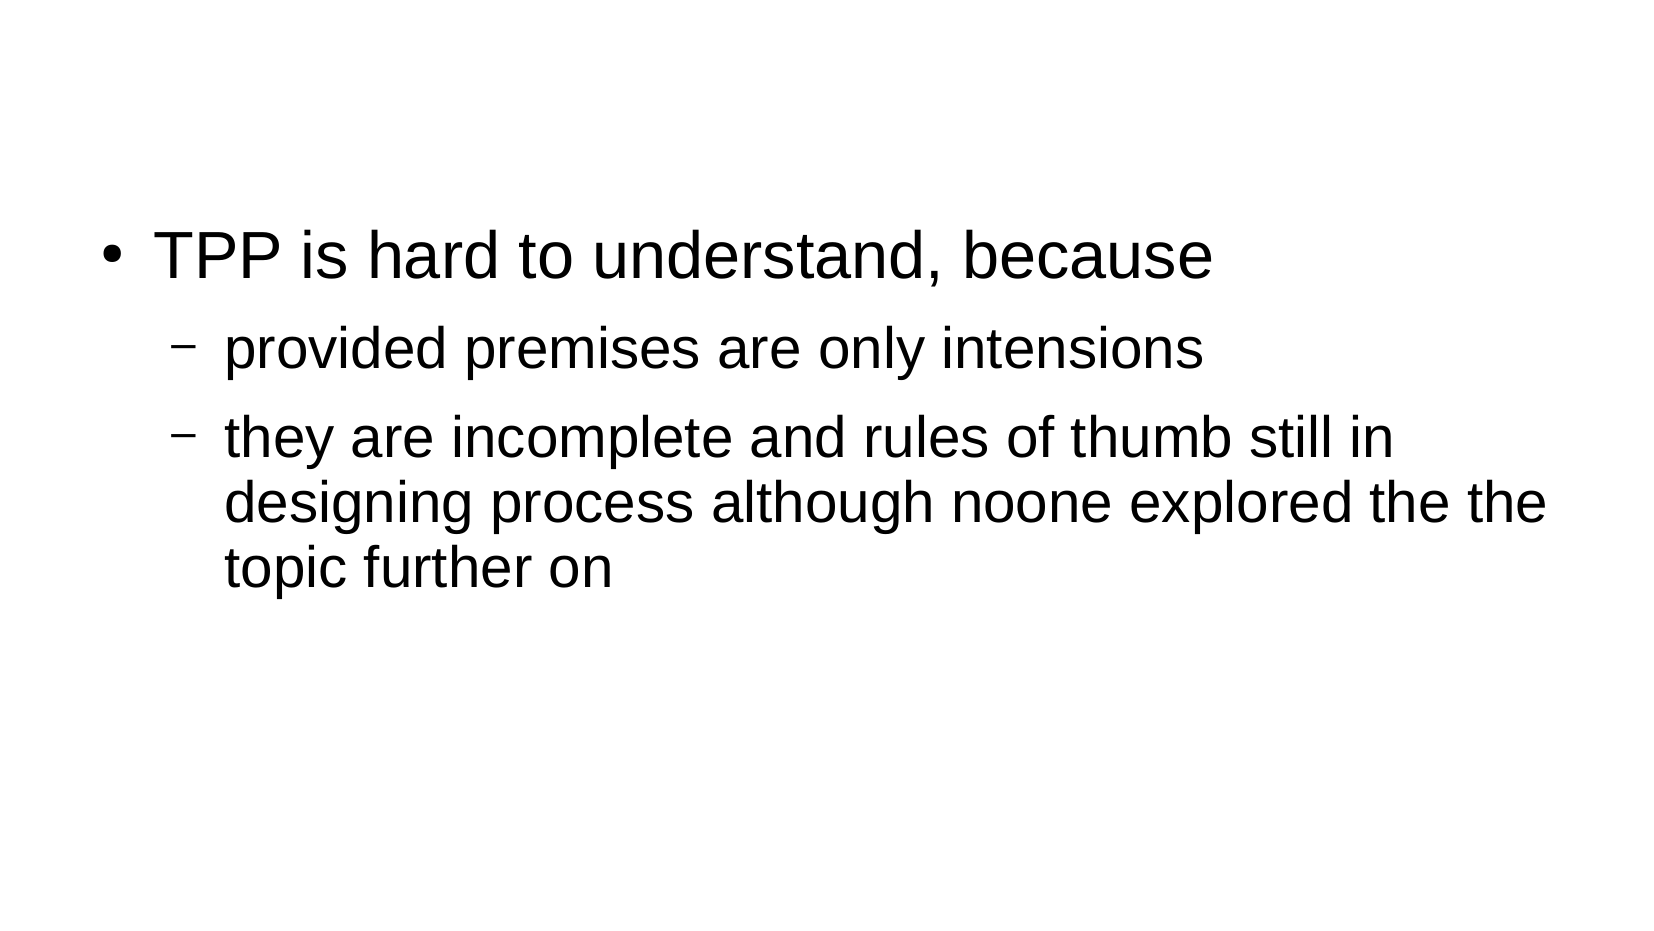

#
TPP is hard to understand, because
provided premises are only intensions
they are incomplete and rules of thumb still in designing process although noone explored the the topic further on